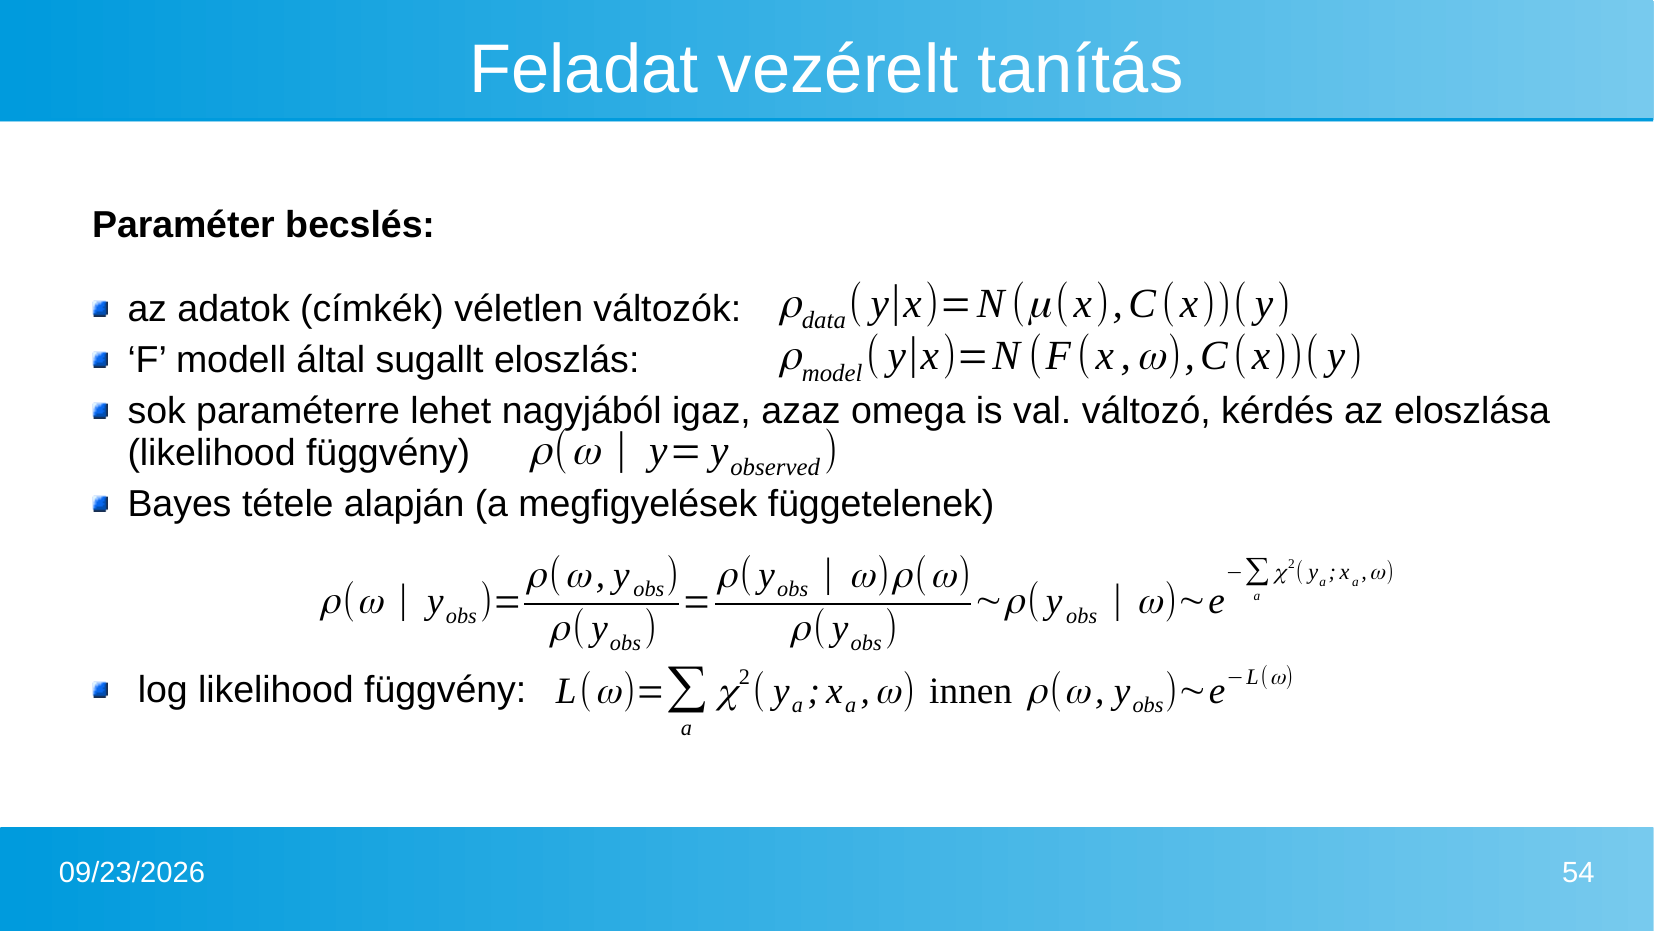

# Feladat vezérelt tanítás
Paraméter becslés:
az adatok (címkék) véletlen változók:
‘F’ modell által sugallt eloszlás:
sok paraméterre lehet nagyjából igaz, azaz omega is val. változó, kérdés az eloszlása (likelihood függvény)
Bayes tétele alapján (a megfigyelések függetelenek)
 log likelihood függvény:
54